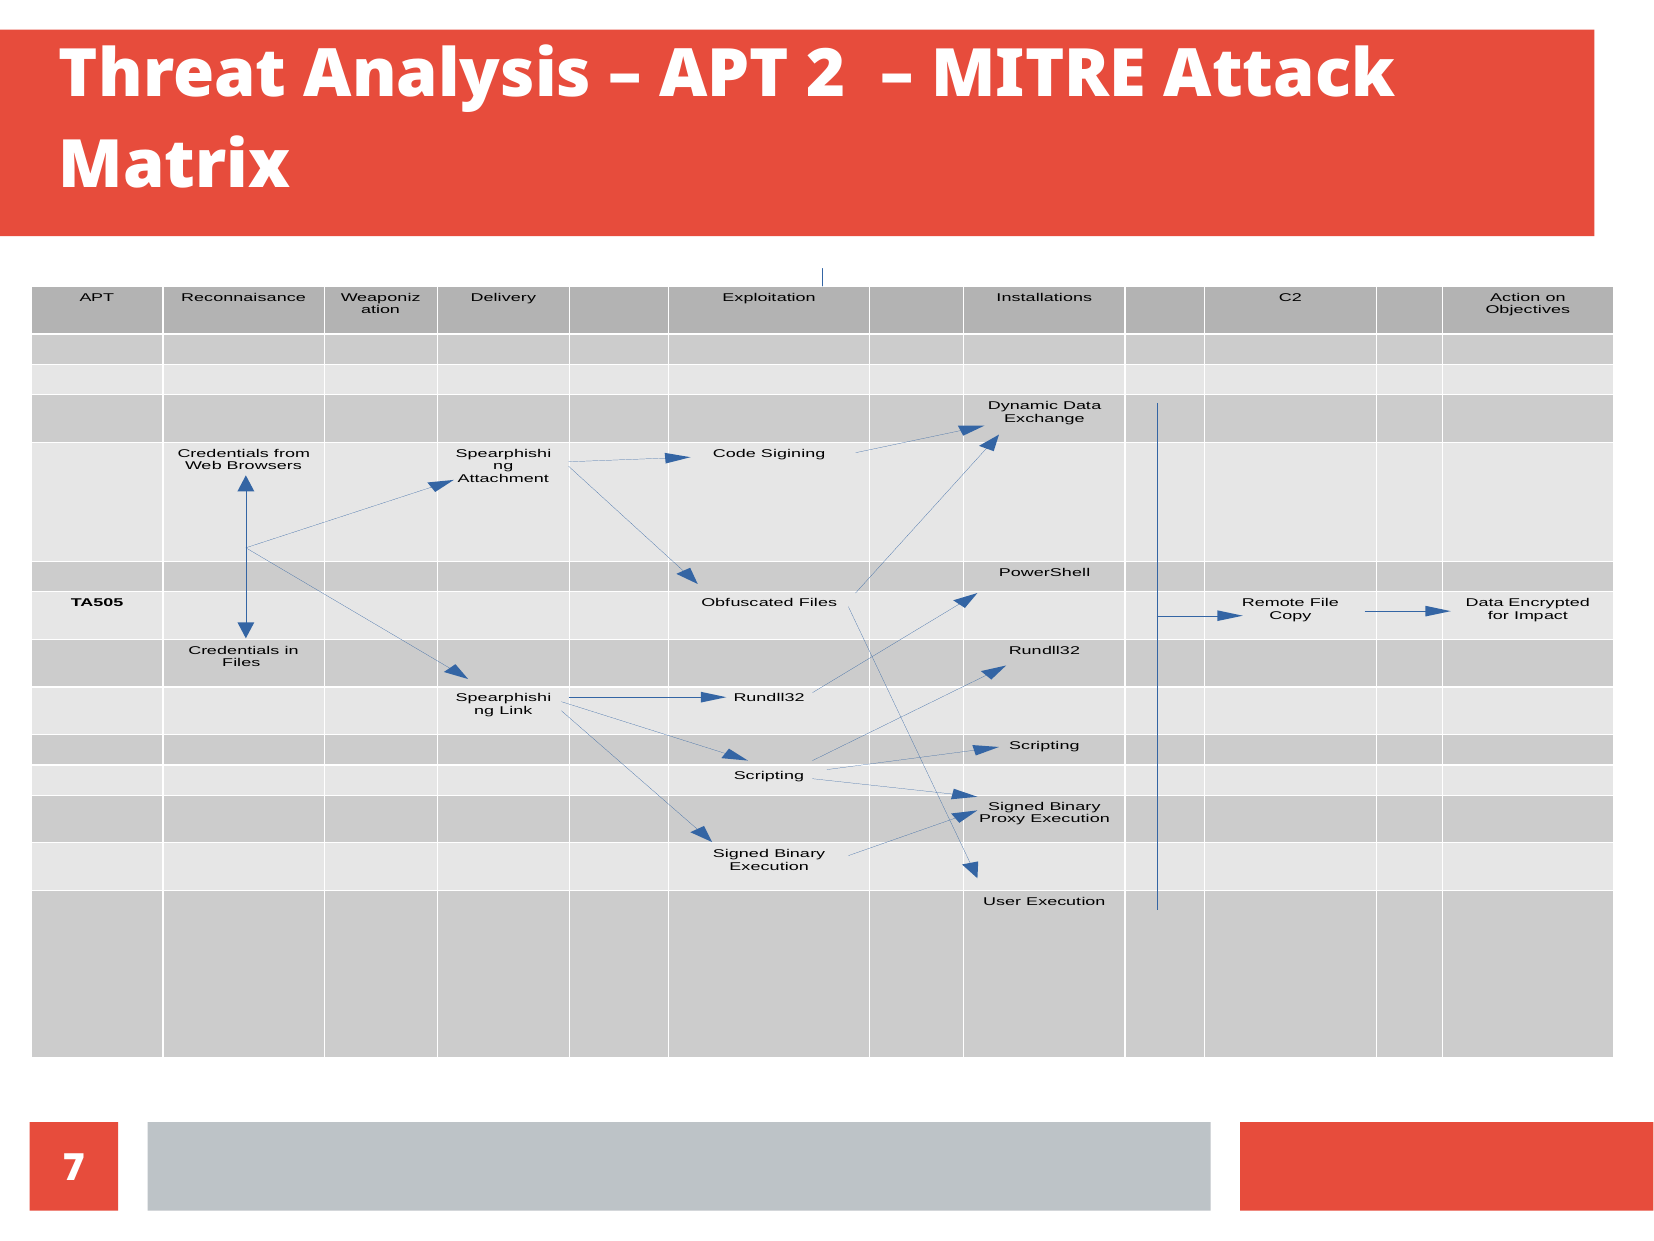

# Threat Analysis – APT 2 – MITRE Attack Matrix
7